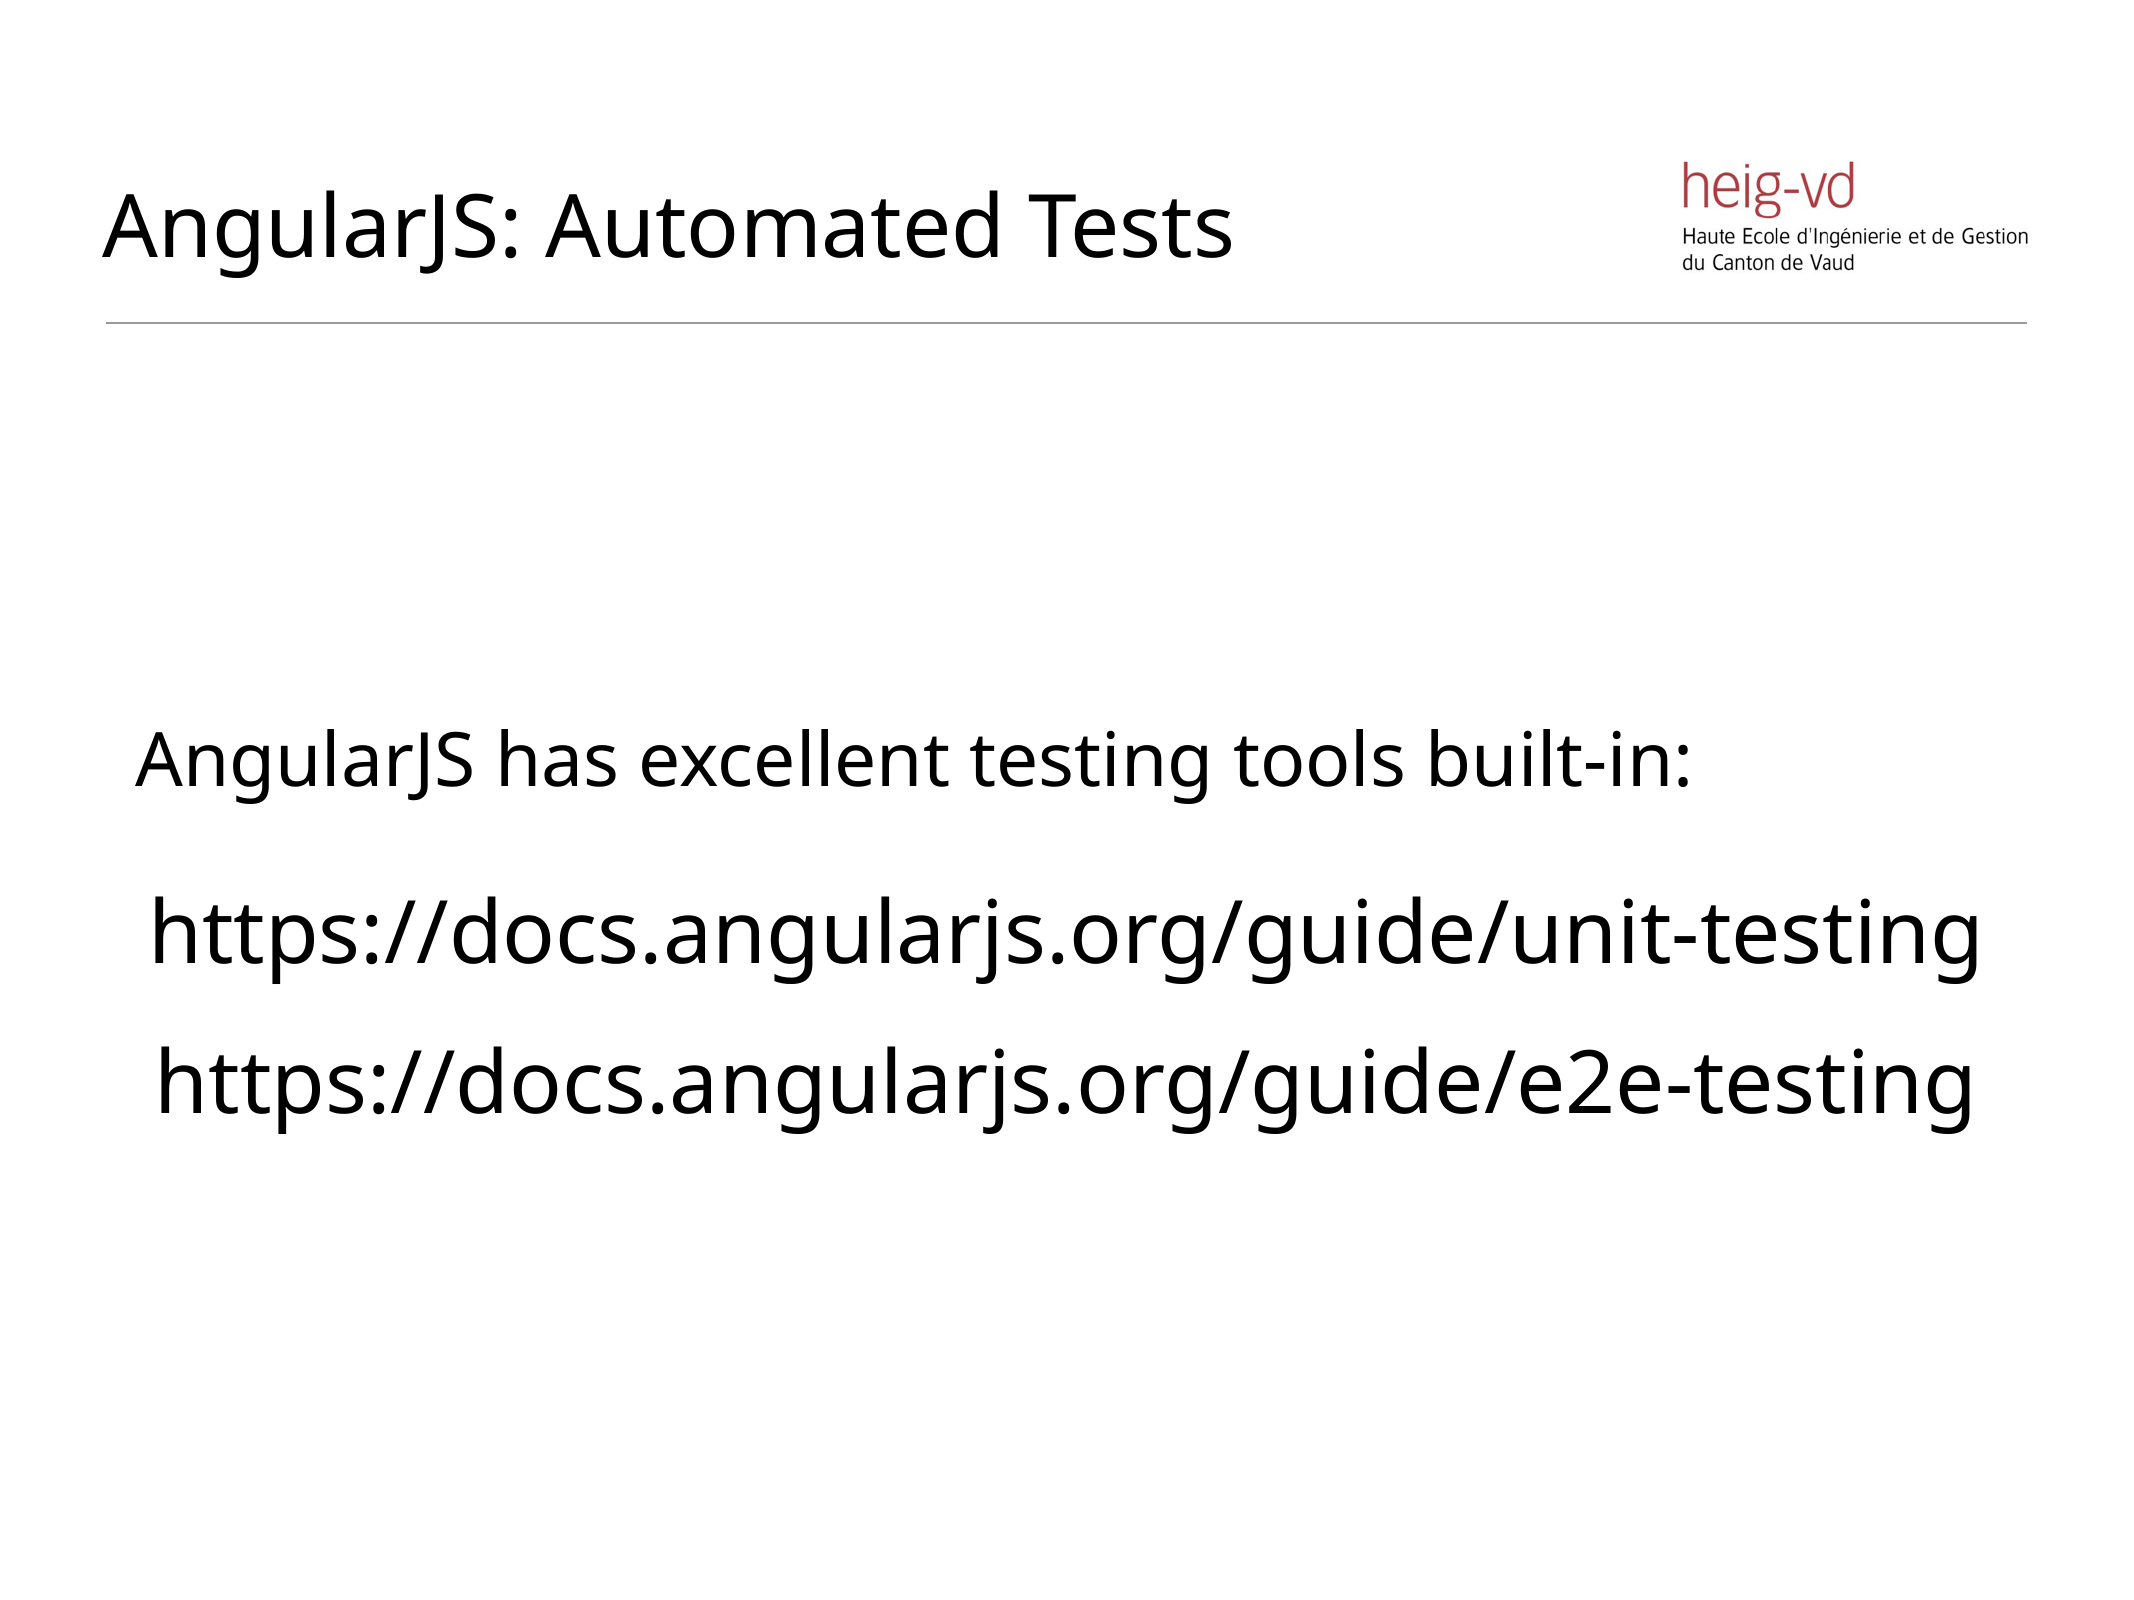

# AngularJS: Automated Tests
AngularJS has excellent testing tools built-in:
https://docs.angularjs.org/guide/unit-testing
https://docs.angularjs.org/guide/e2e-testing